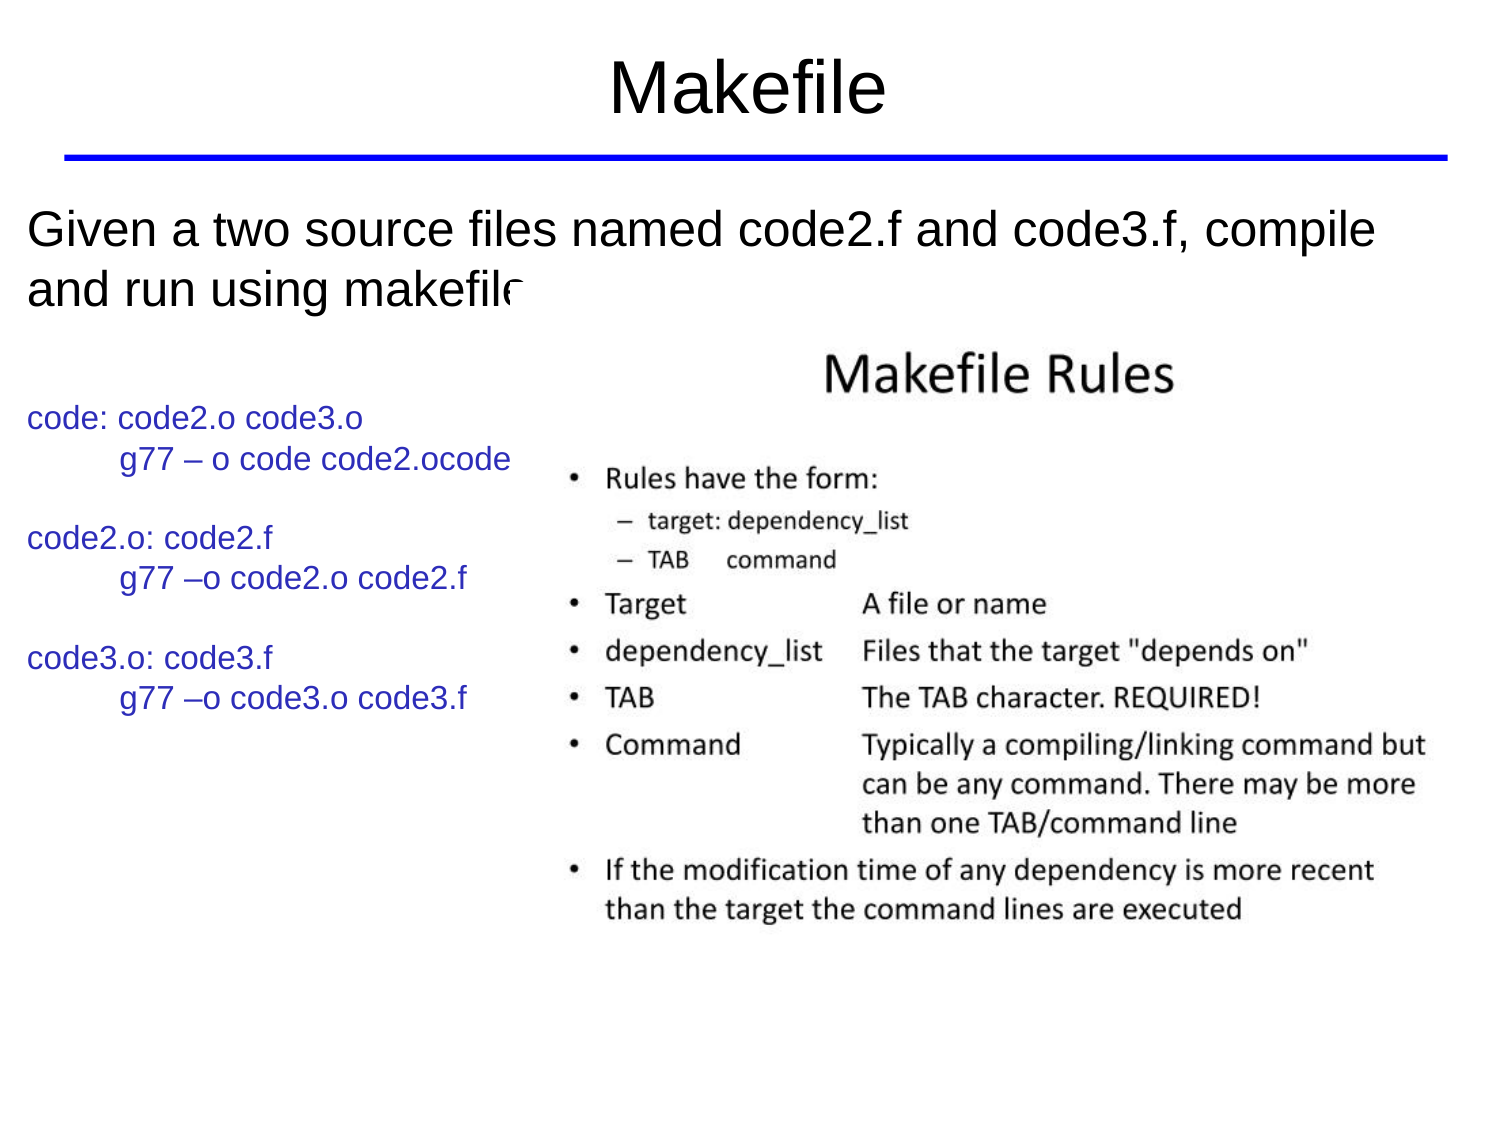

# Makefile
Given a two source files named code2.f and code3.f, compile and run using makefile
code: code2.o code3.o
 g77 – o code code2.ocode3.o
code2.o: code2.f
 g77 –o code2.o code2.f
code3.o: code3.f
 g77 –o code3.o code3.f